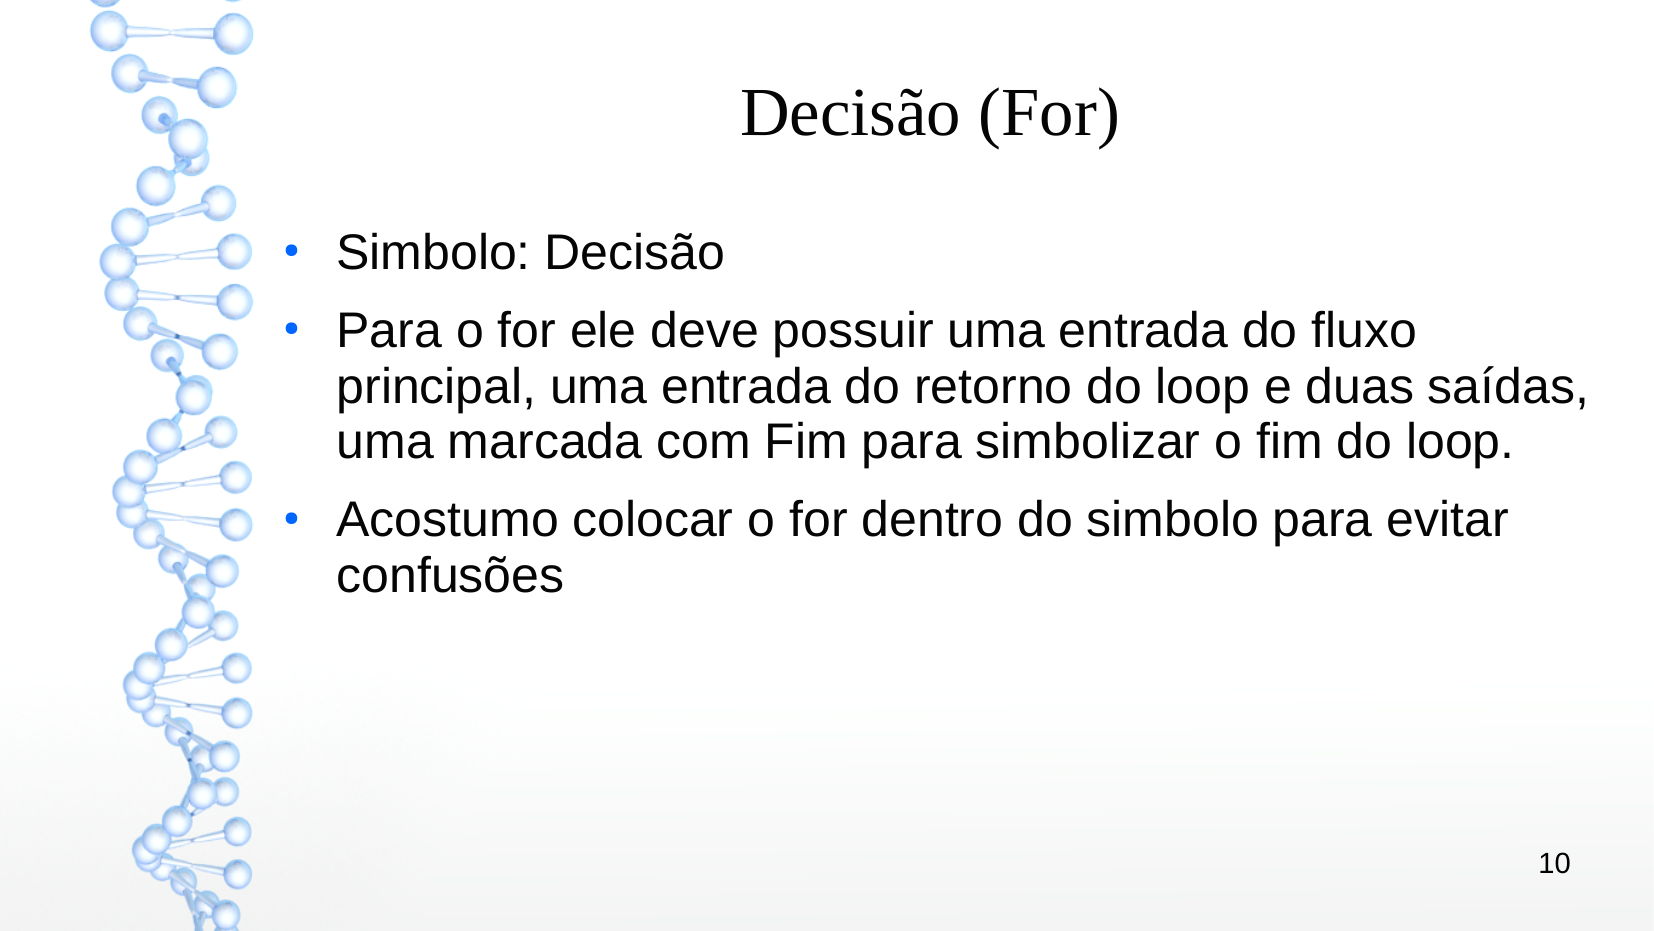

# Decisão (For)
Simbolo: Decisão
Para o for ele deve possuir uma entrada do fluxo principal, uma entrada do retorno do loop e duas saídas, uma marcada com Fim para simbolizar o fim do loop.
Acostumo colocar o for dentro do simbolo para evitar confusões
10